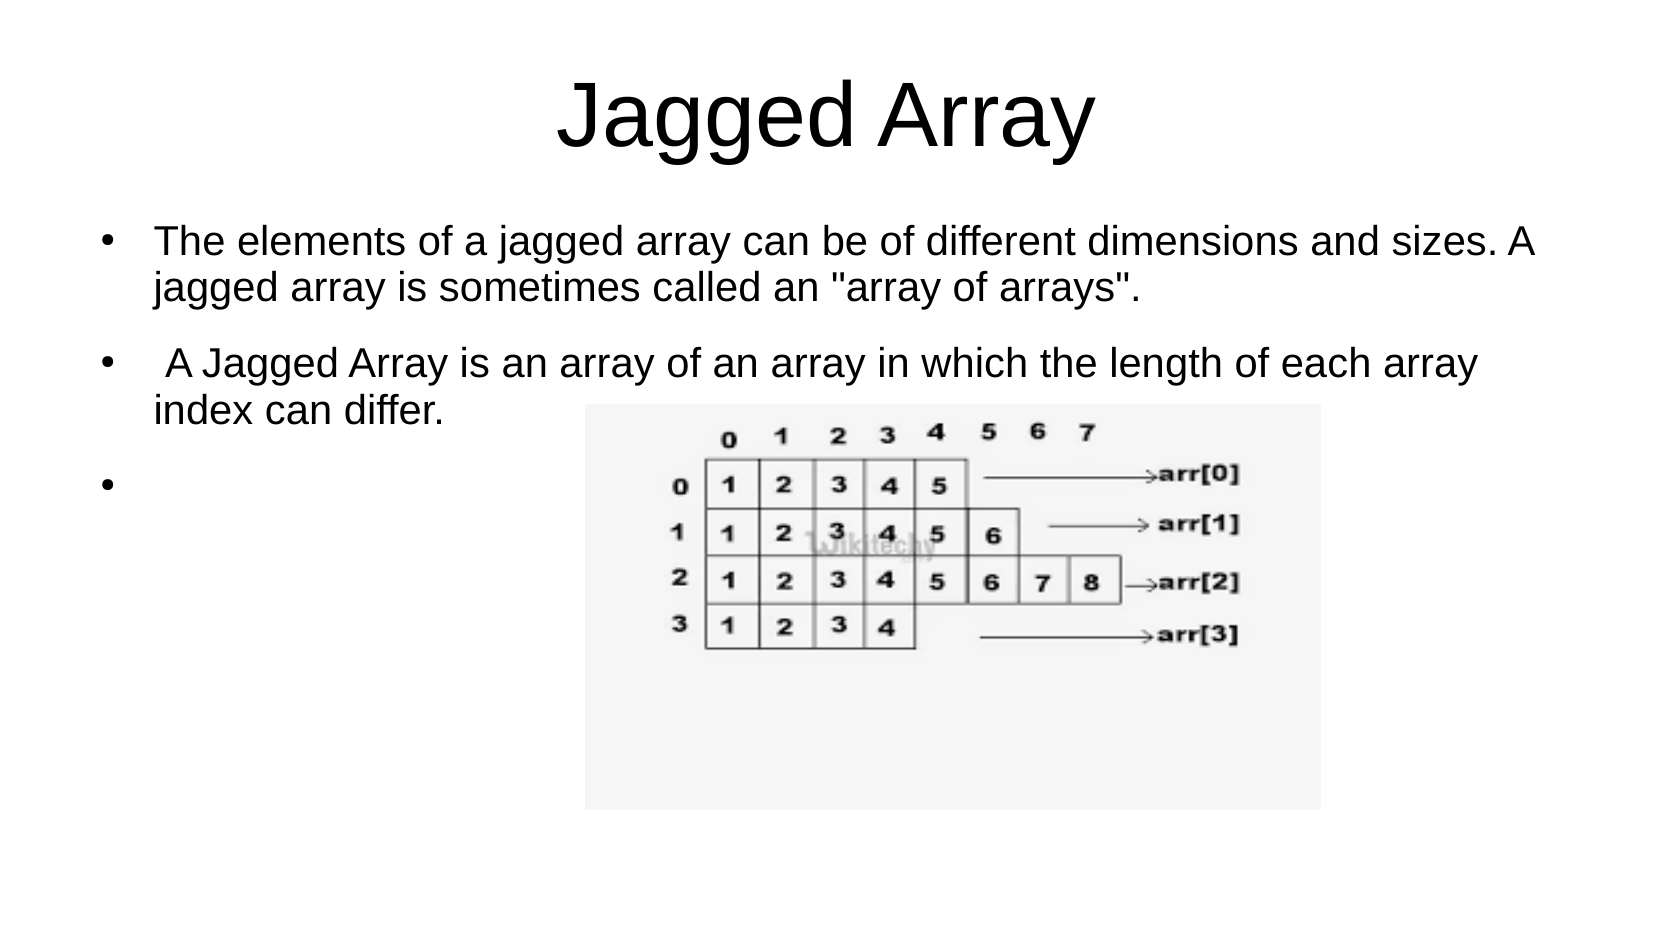

# Jagged Array
The elements of a jagged array can be of different dimensions and sizes. A jagged array is sometimes called an "array of arrays".
 A Jagged Array is an array of an array in which the length of each array index can differ.